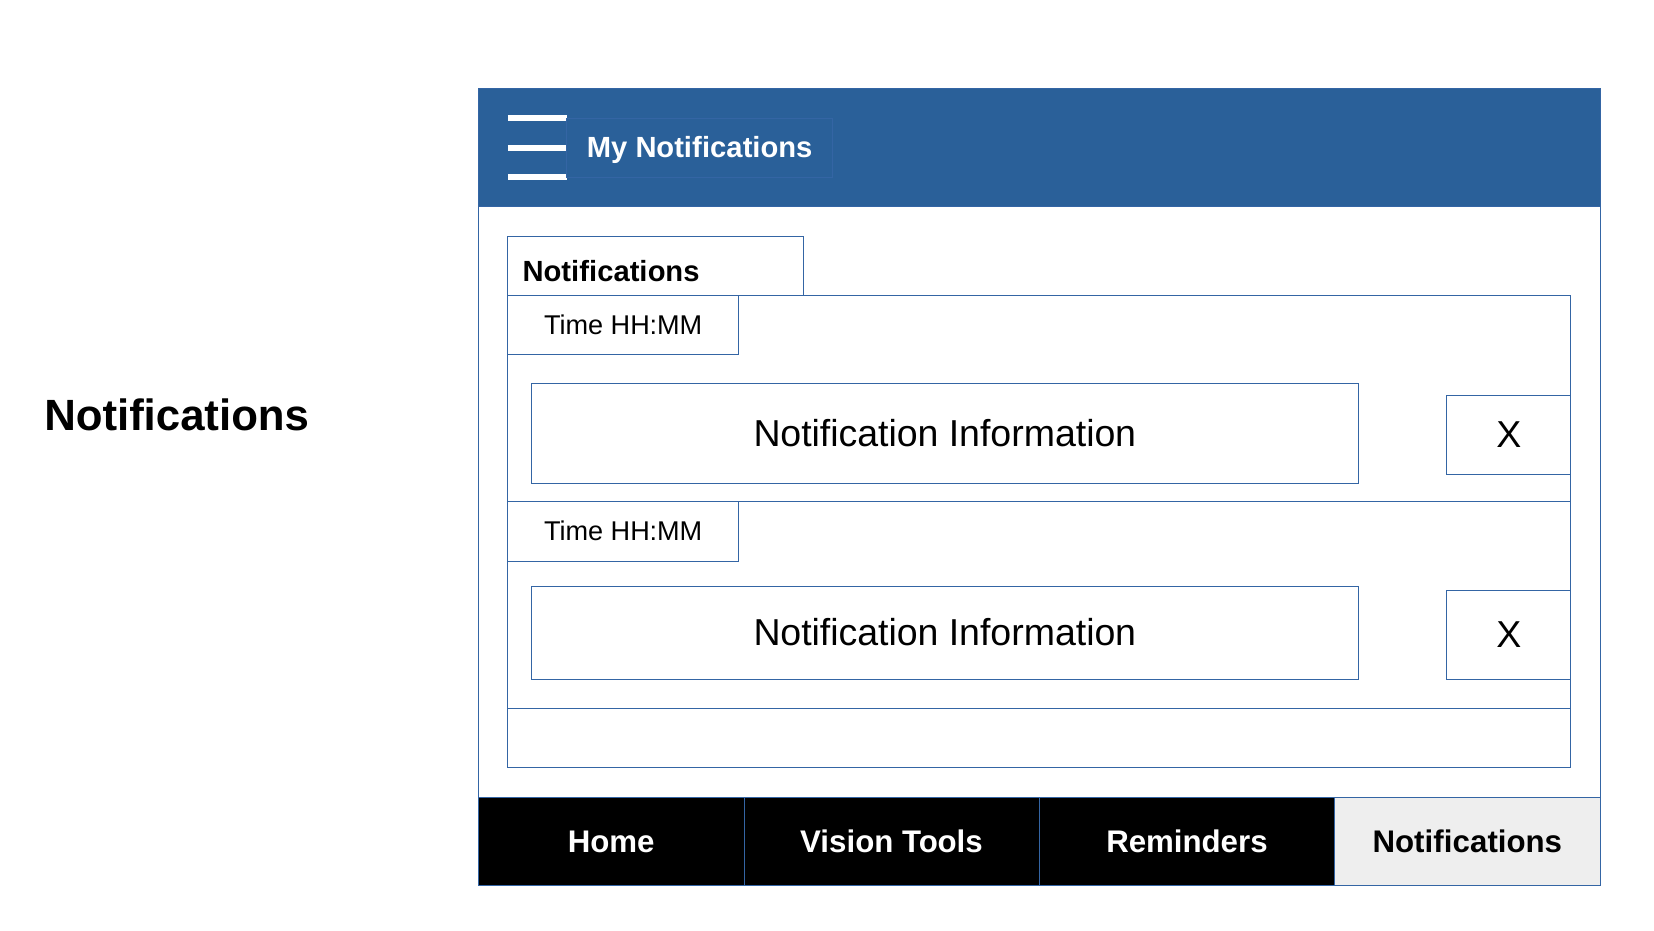

My Notifications
Notifications
Time HH:MM
Notification Information
Notifications
X
Time HH:MM
Notification Information
X
Home
Vision Tools
Reminders
Notifications